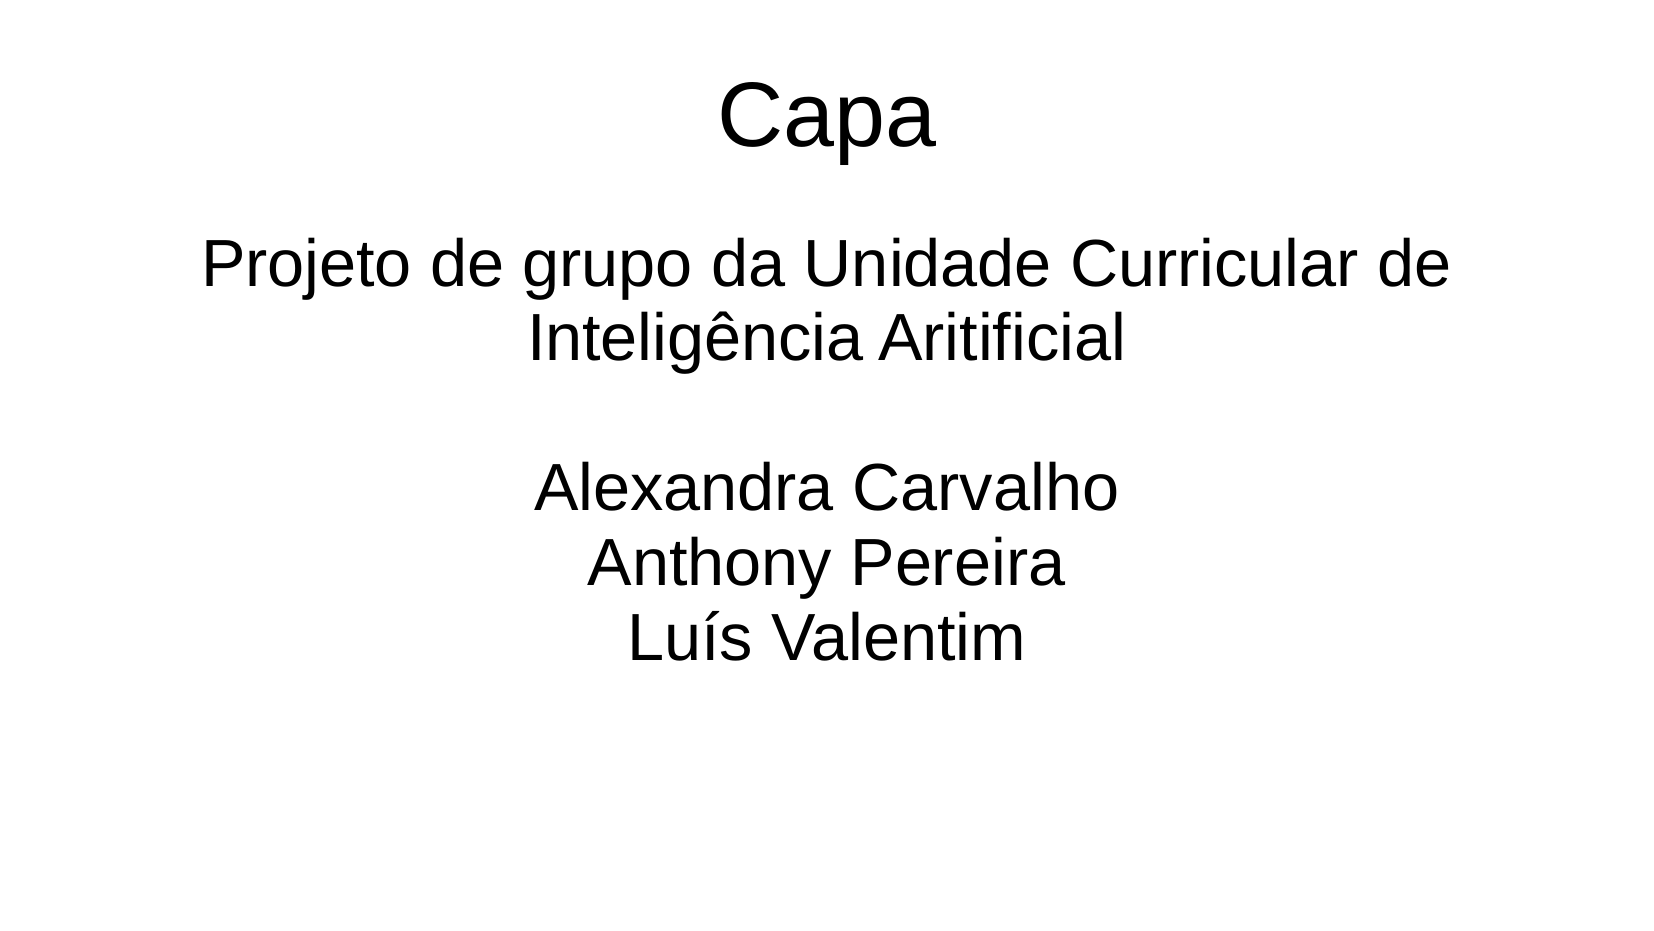

# Capa
Projeto de grupo da Unidade Curricular de Inteligência Aritificial
Alexandra Carvalho
Anthony Pereira
Luís Valentim